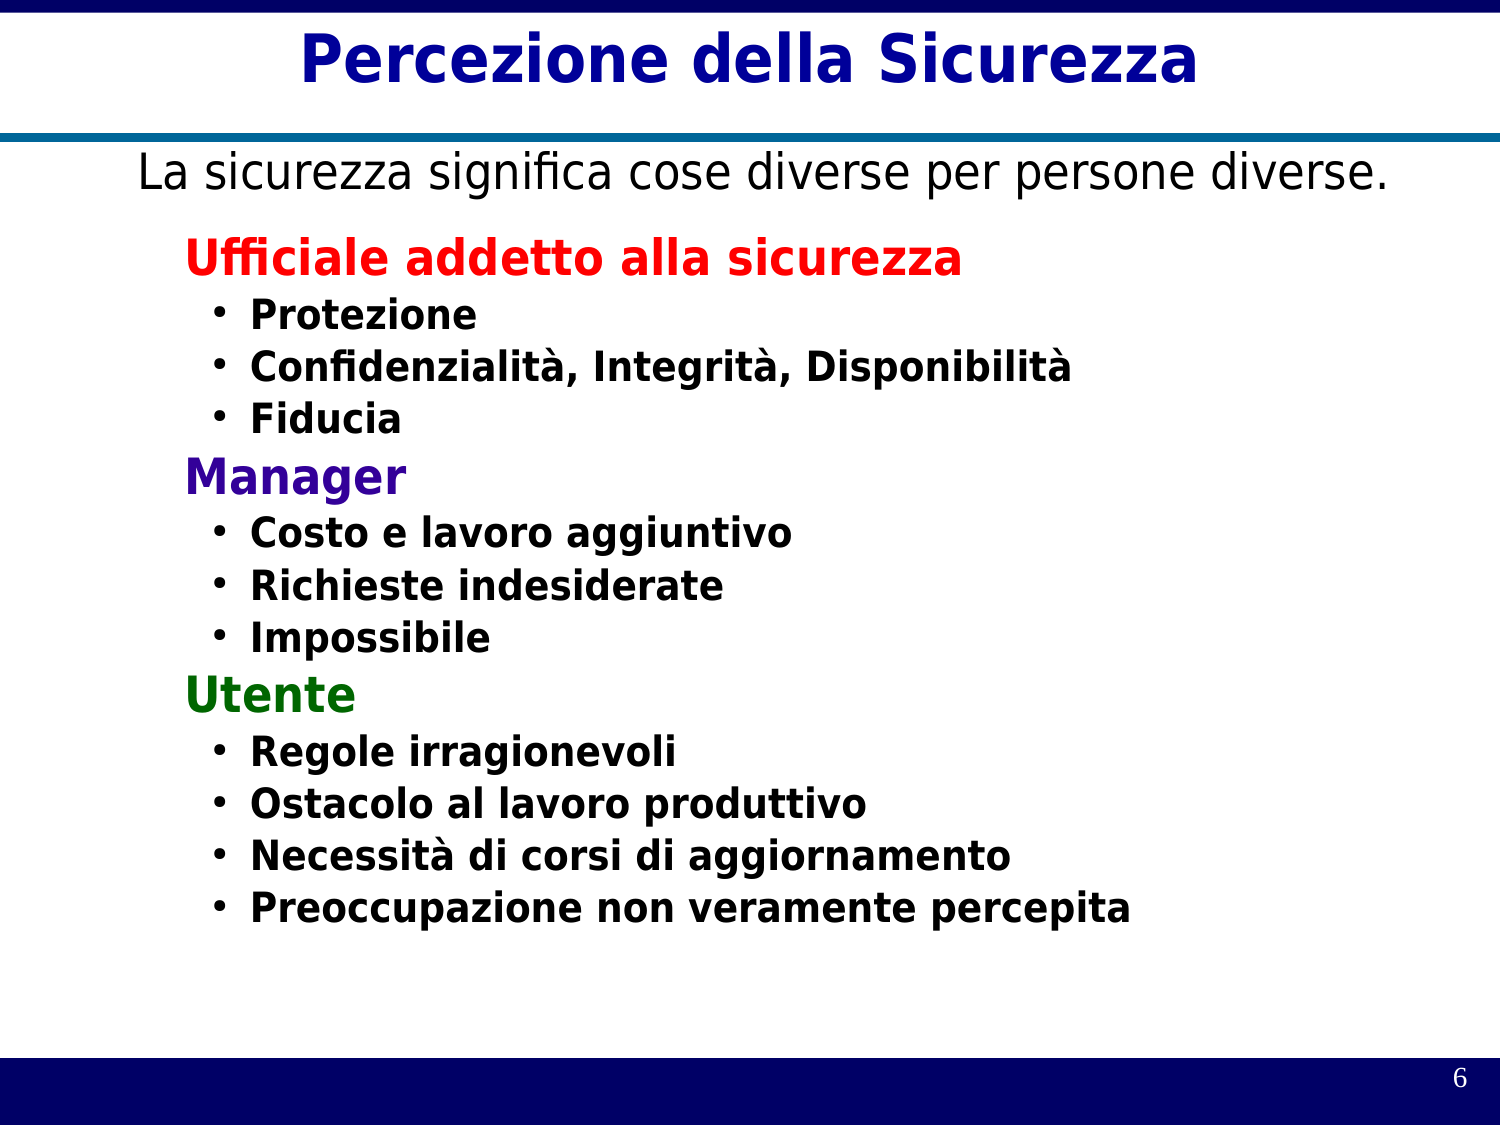

# Percezione della Sicurezza
La sicurezza significa cose diverse per persone diverse.
Ufficiale addetto alla sicurezza
Protezione
Confidenzialità, Integrità, Disponibilità
Fiducia
Manager
Costo e lavoro aggiuntivo
Richieste indesiderate
Impossibile
Utente
Regole irragionevoli
Ostacolo al lavoro produttivo
Necessità di corsi di aggiornamento
Preoccupazione non veramente percepita